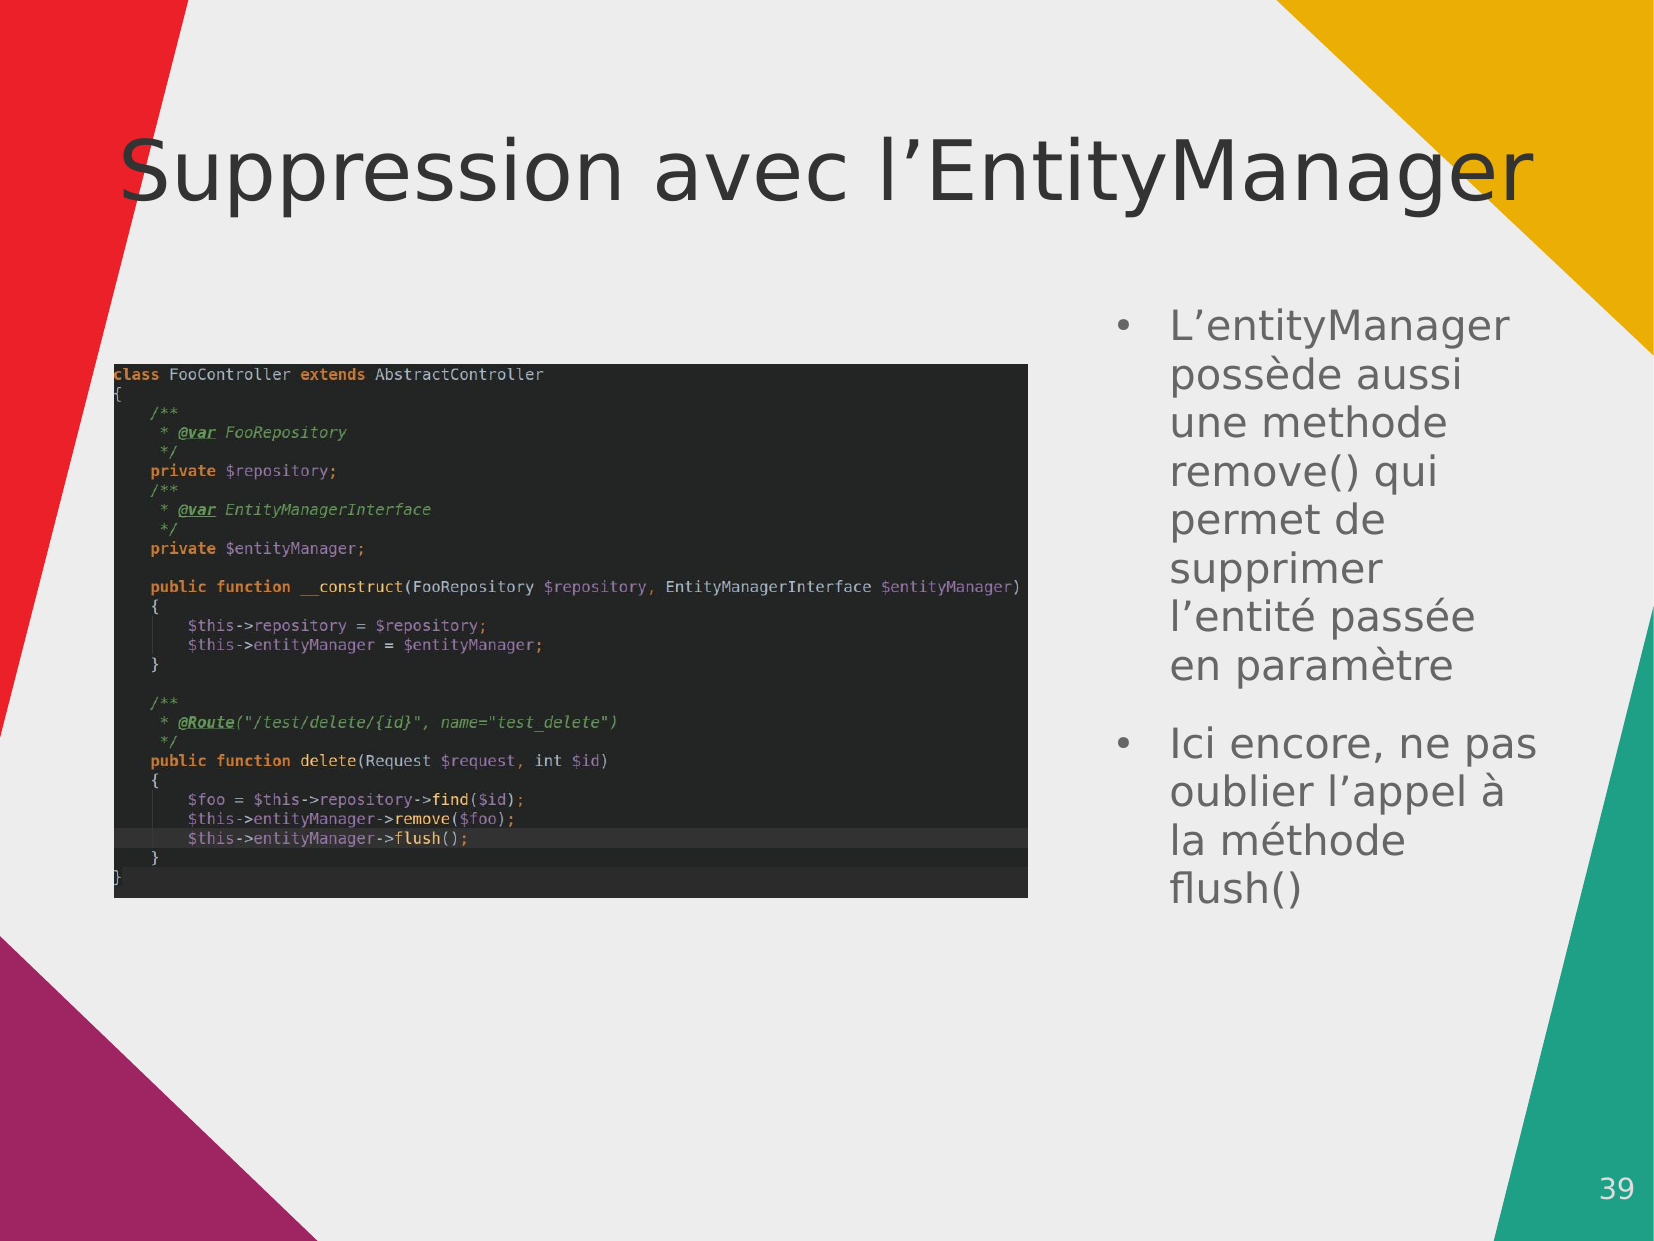

# Suppression avec l’EntityManager
L’entityManager possède aussi une methode remove() qui permet de supprimer l’entité passée en paramètre
Ici encore, ne pas oublier l’appel à la méthode flush()
39